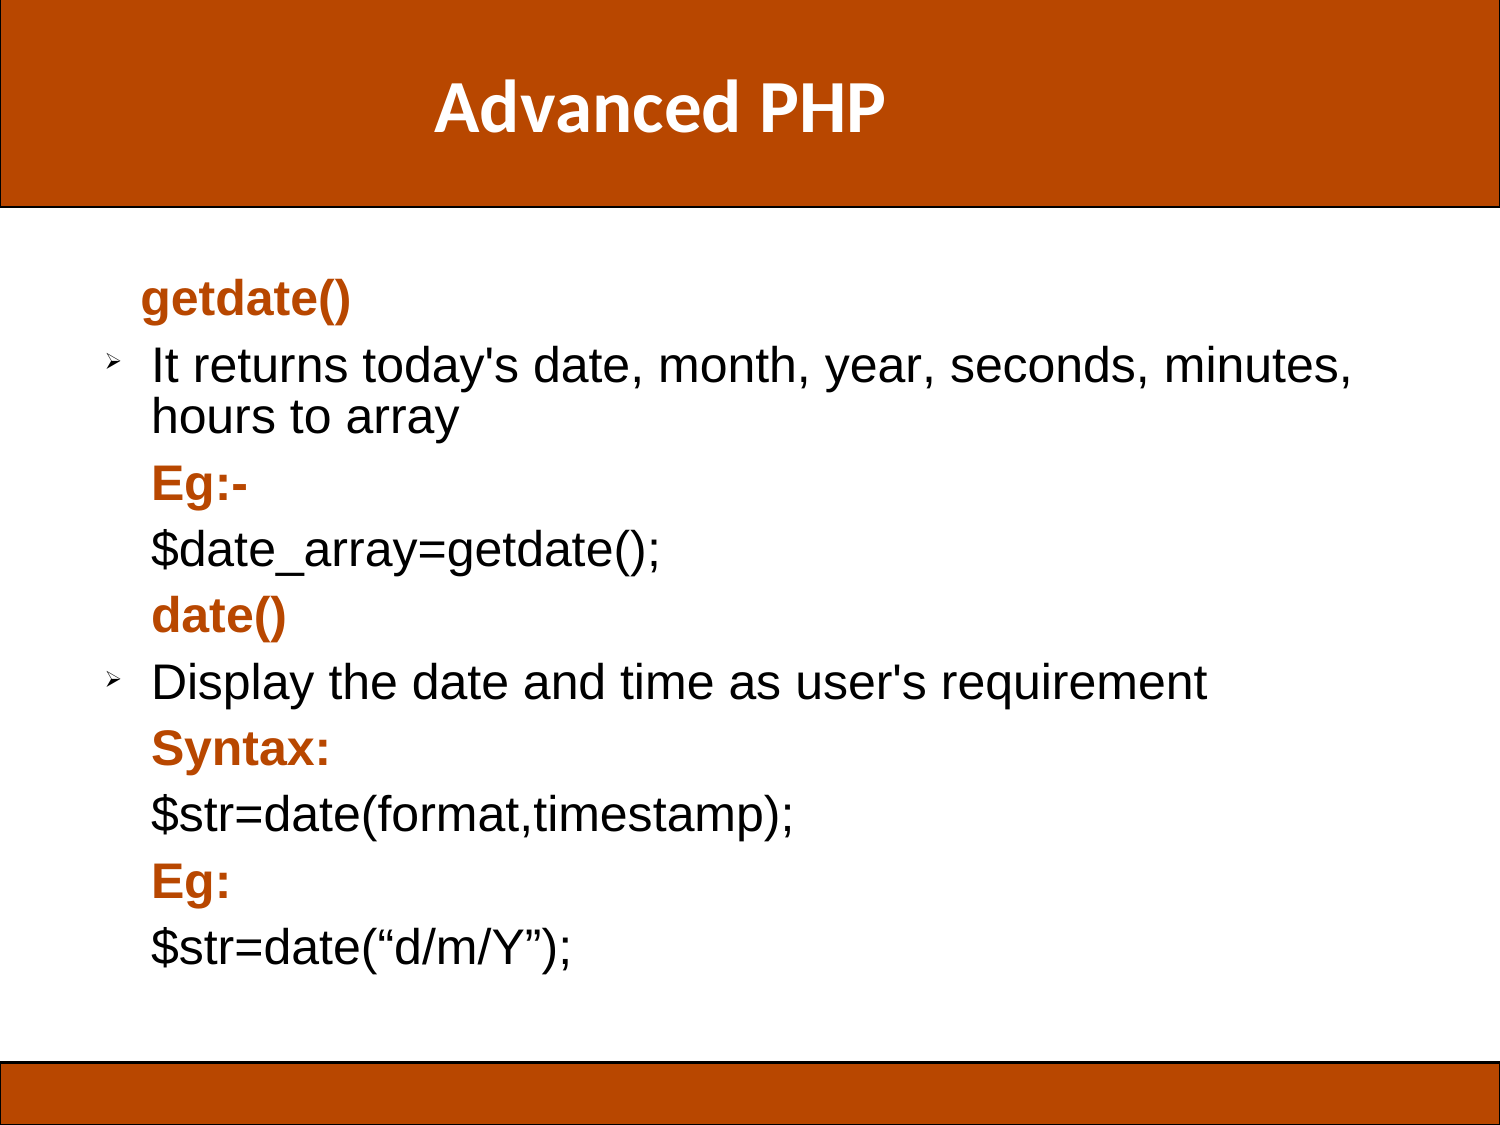

Advanced PHP
# getdate()
It returns today's date, month, year, seconds, minutes, hours to array
Eg:-
$date_array=getdate();
date()
Display the date and time as user's requirement
Syntax:
$str=date(format,timestamp);
Eg:
$str=date(“d/m/Y”);